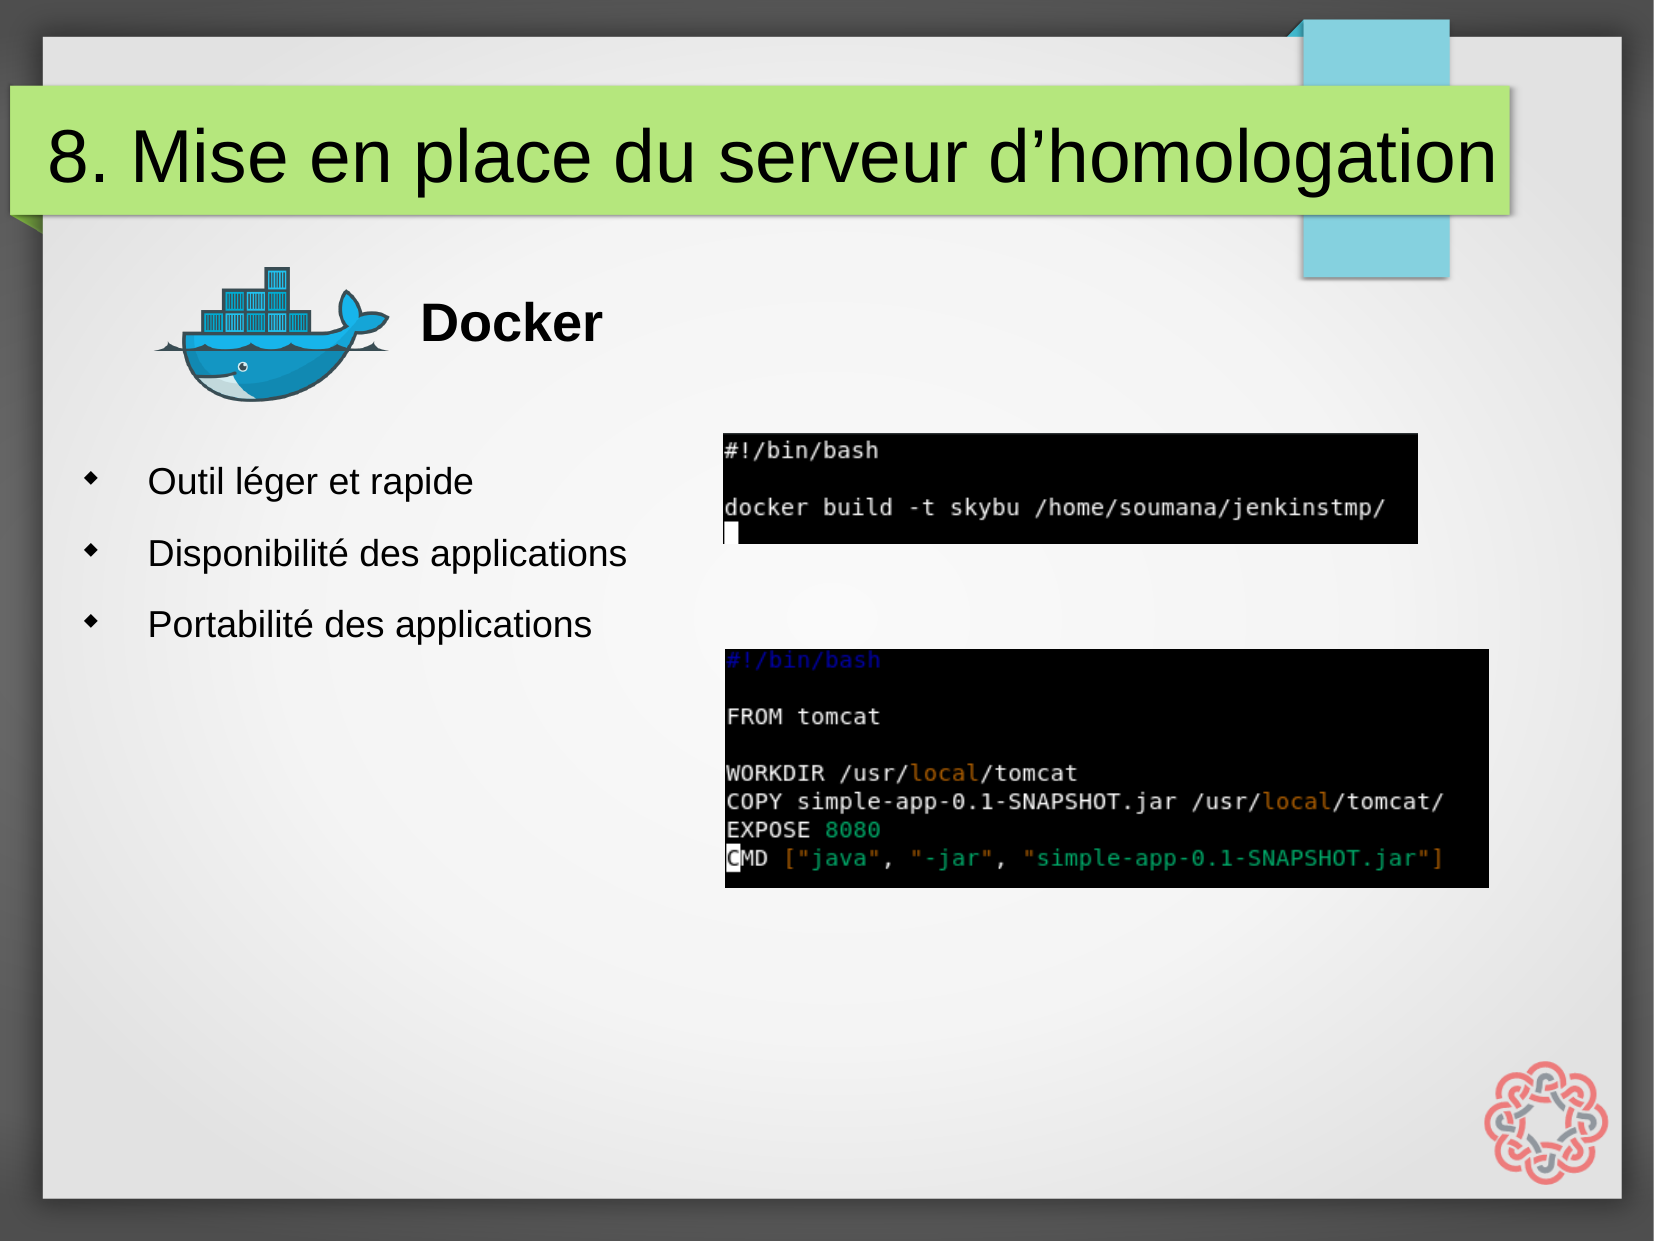

# 8. Mise en place du serveur d’homologation
Docker
 Outil léger et rapide
 Disponibilité des applications
 Portabilité des applications